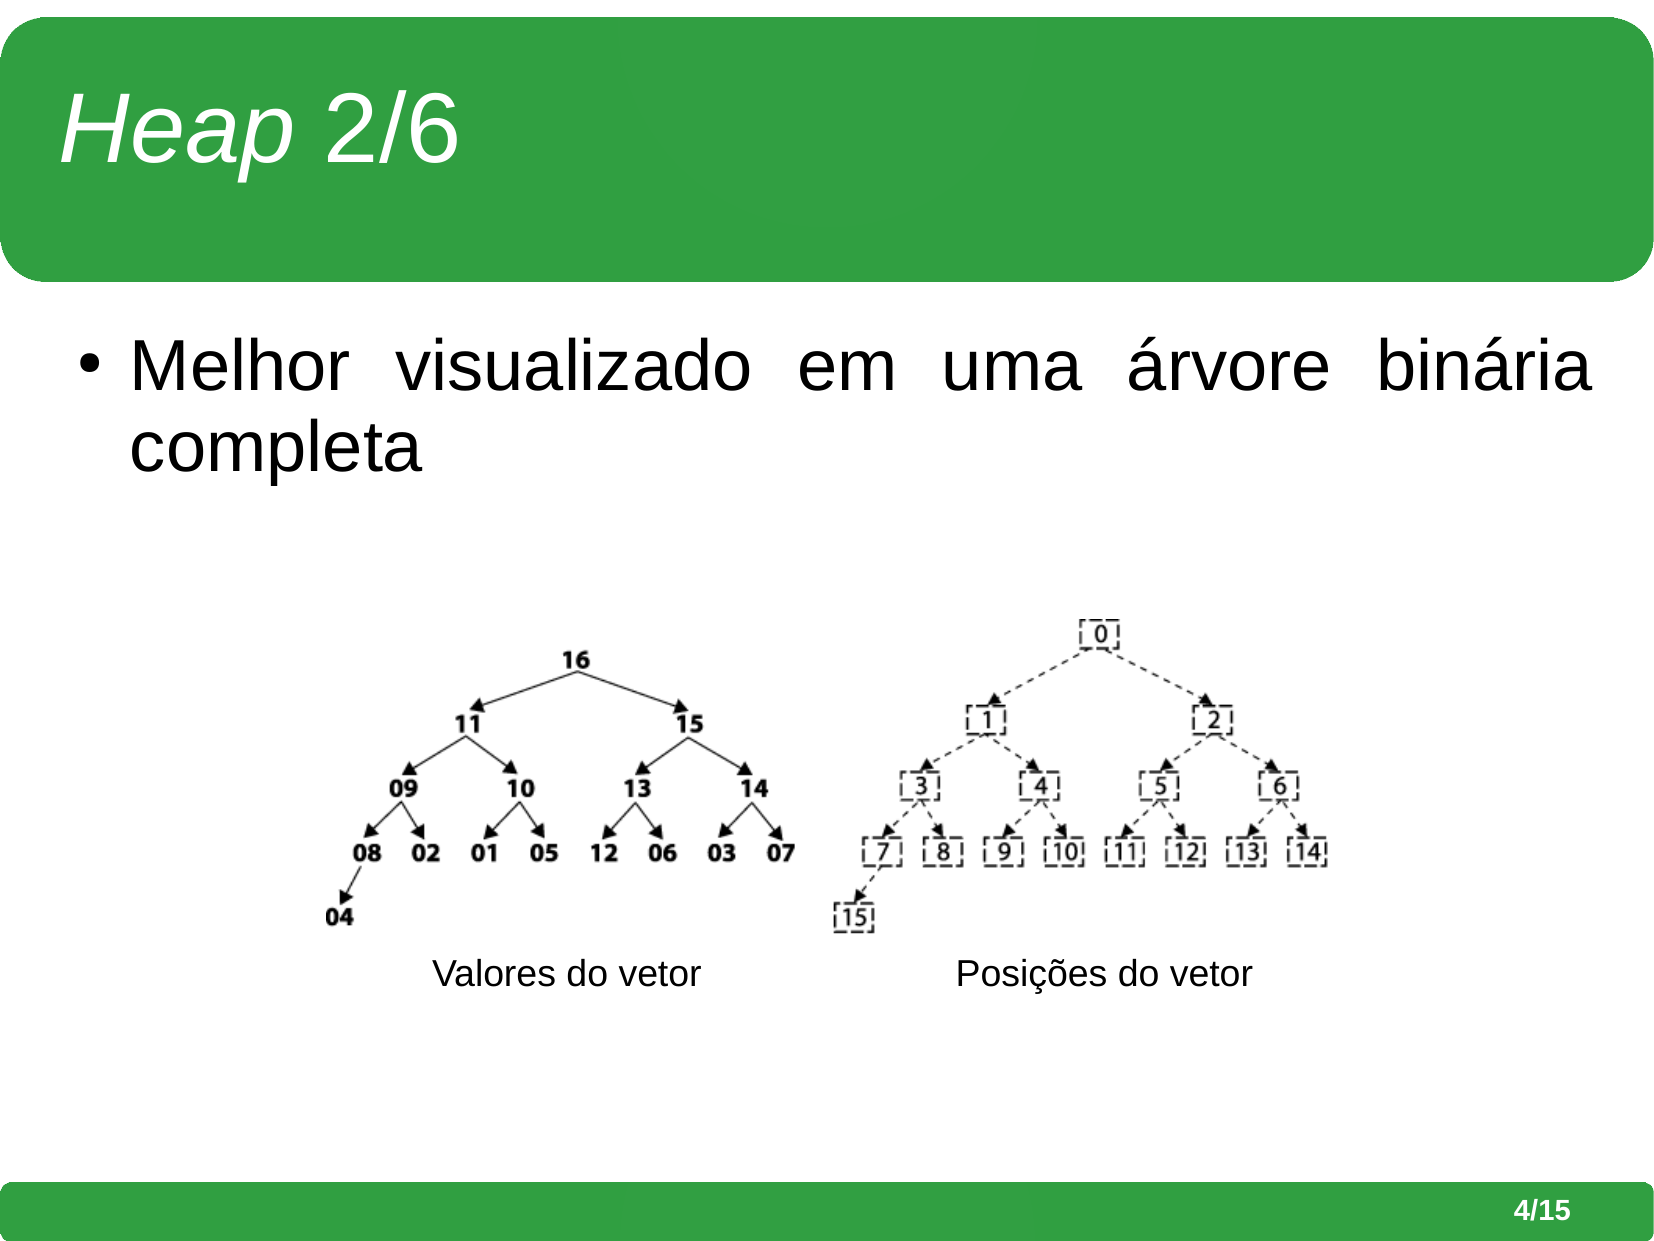

# Heap 2/6
Melhor visualizado em uma árvore binária completa
Valores do vetor
Posições do vetor
4